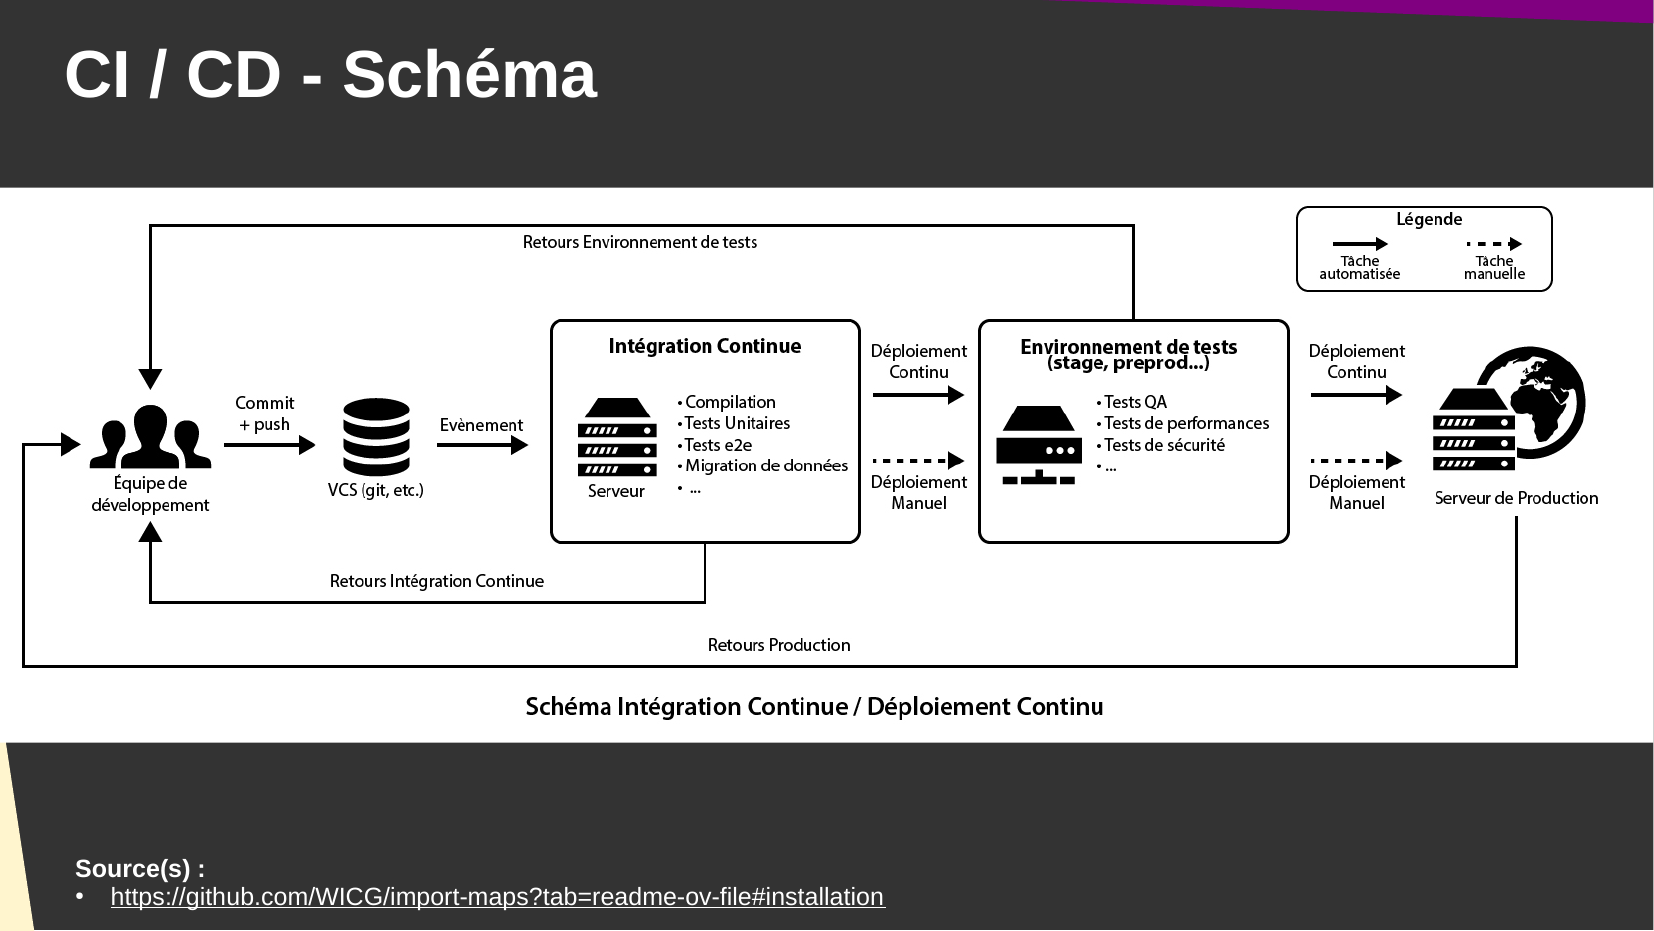

# CI / CD - Schéma
Source(s) :
https://github.com/WICG/import-maps?tab=readme-ov-file#installation